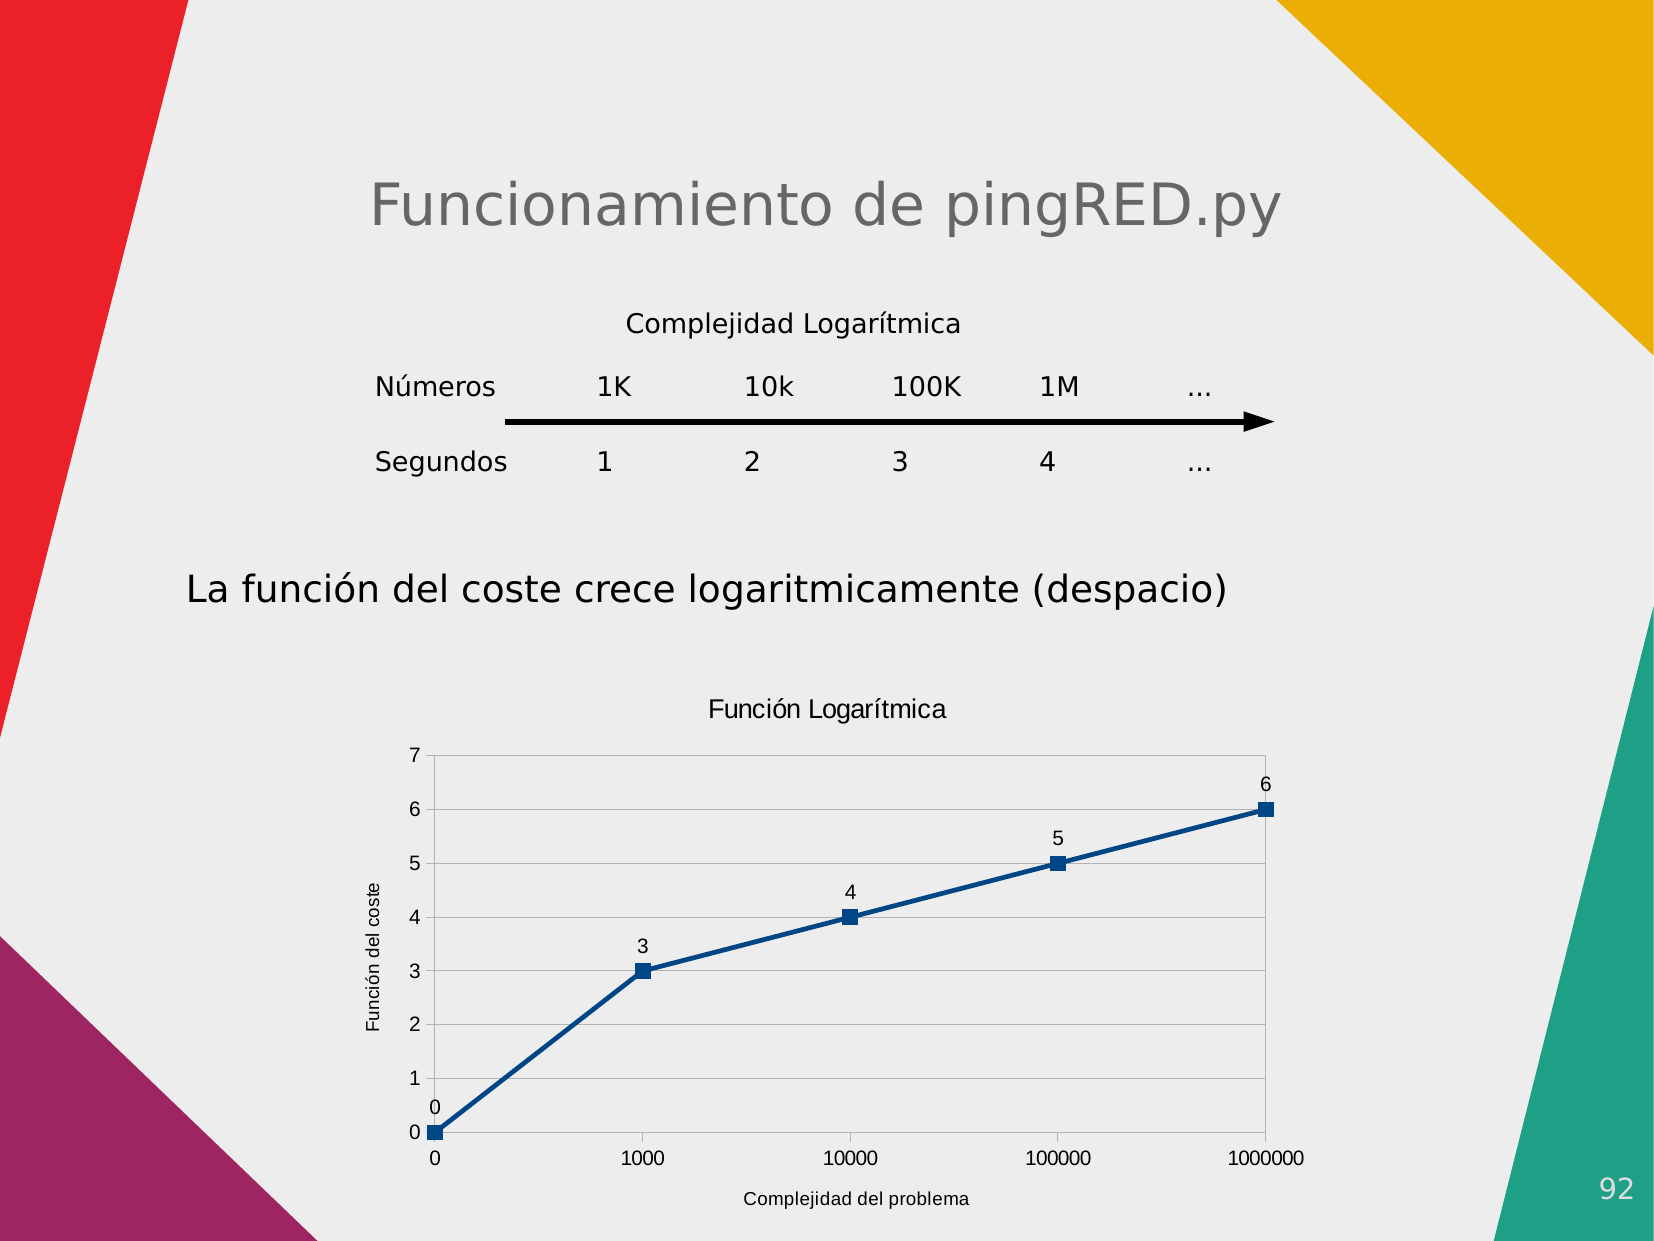

# Funcionamiento de pingRED.py
Complejidad Logarítmica
Números 		1K		10k		100K		1M		...
Segundos		1		2		3		4		...
La función del coste crece logaritmicamente (despacio)
### Chart: Función Logarítmica
| Category | Columna 1 |
|---|---|
| 0 | 0.0 |
| 1000 | 3.0 |
| 10000 | 4.0 |
| 100000 | 5.0 |
| 1000000 | 6.0 |92